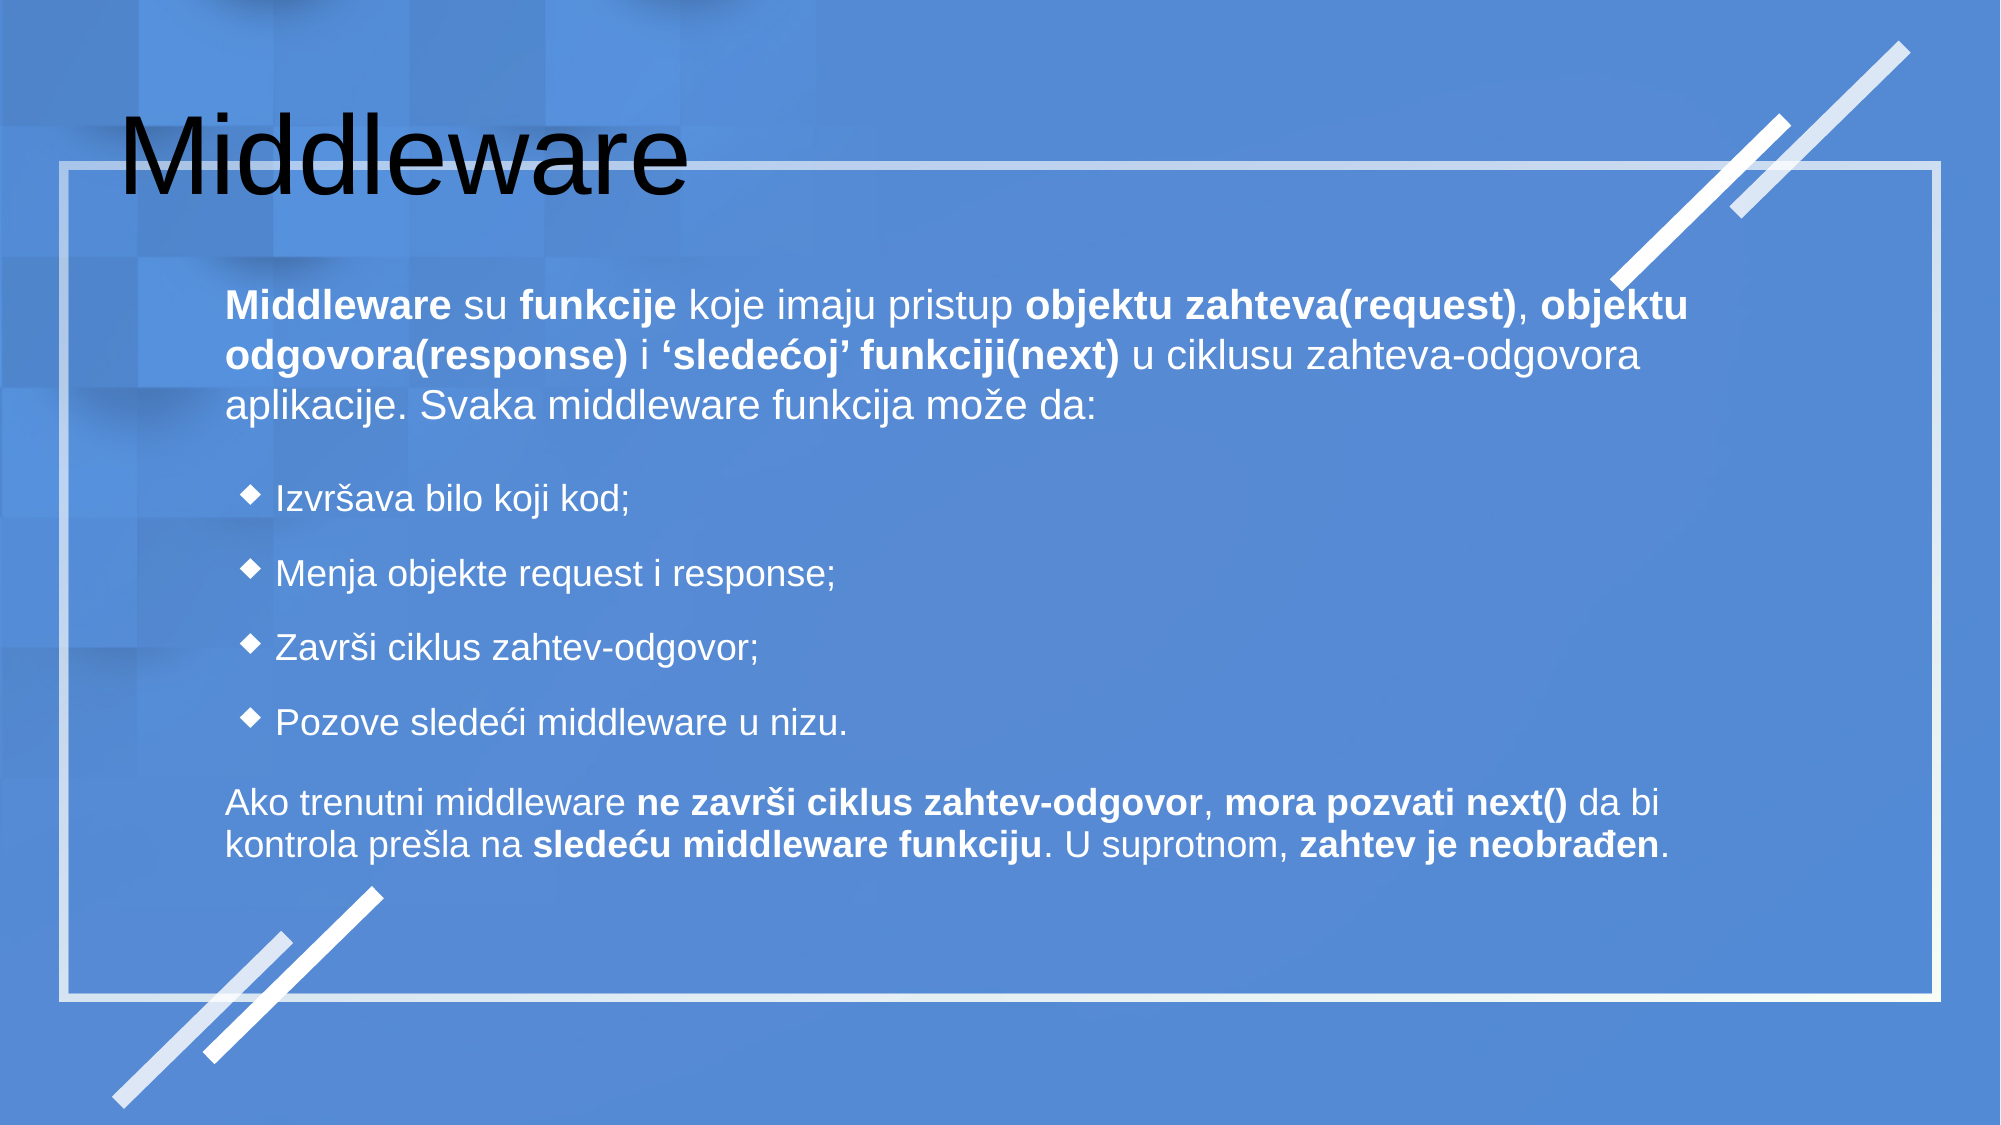

Middleware
Middleware su funkcije koje imaju pristup objektu zahteva(request), objektu odgovora(response) i ‘sledećoj’ funkciji(next) u ciklusu zahteva-odgovora aplikacije. Svaka middleware funkcija može da:
Izvršava bilo koji kod;
Menja objekte request i response;
Završi ciklus zahtev-odgovor;
Pozove sledeći middleware u nizu.
Ako trenutni middleware ne završi ciklus zahtev-odgovor, mora pozvati next() da bi kontrola prešla na sledeću middleware funkciju. U suprotnom, zahtev je neobrađen.